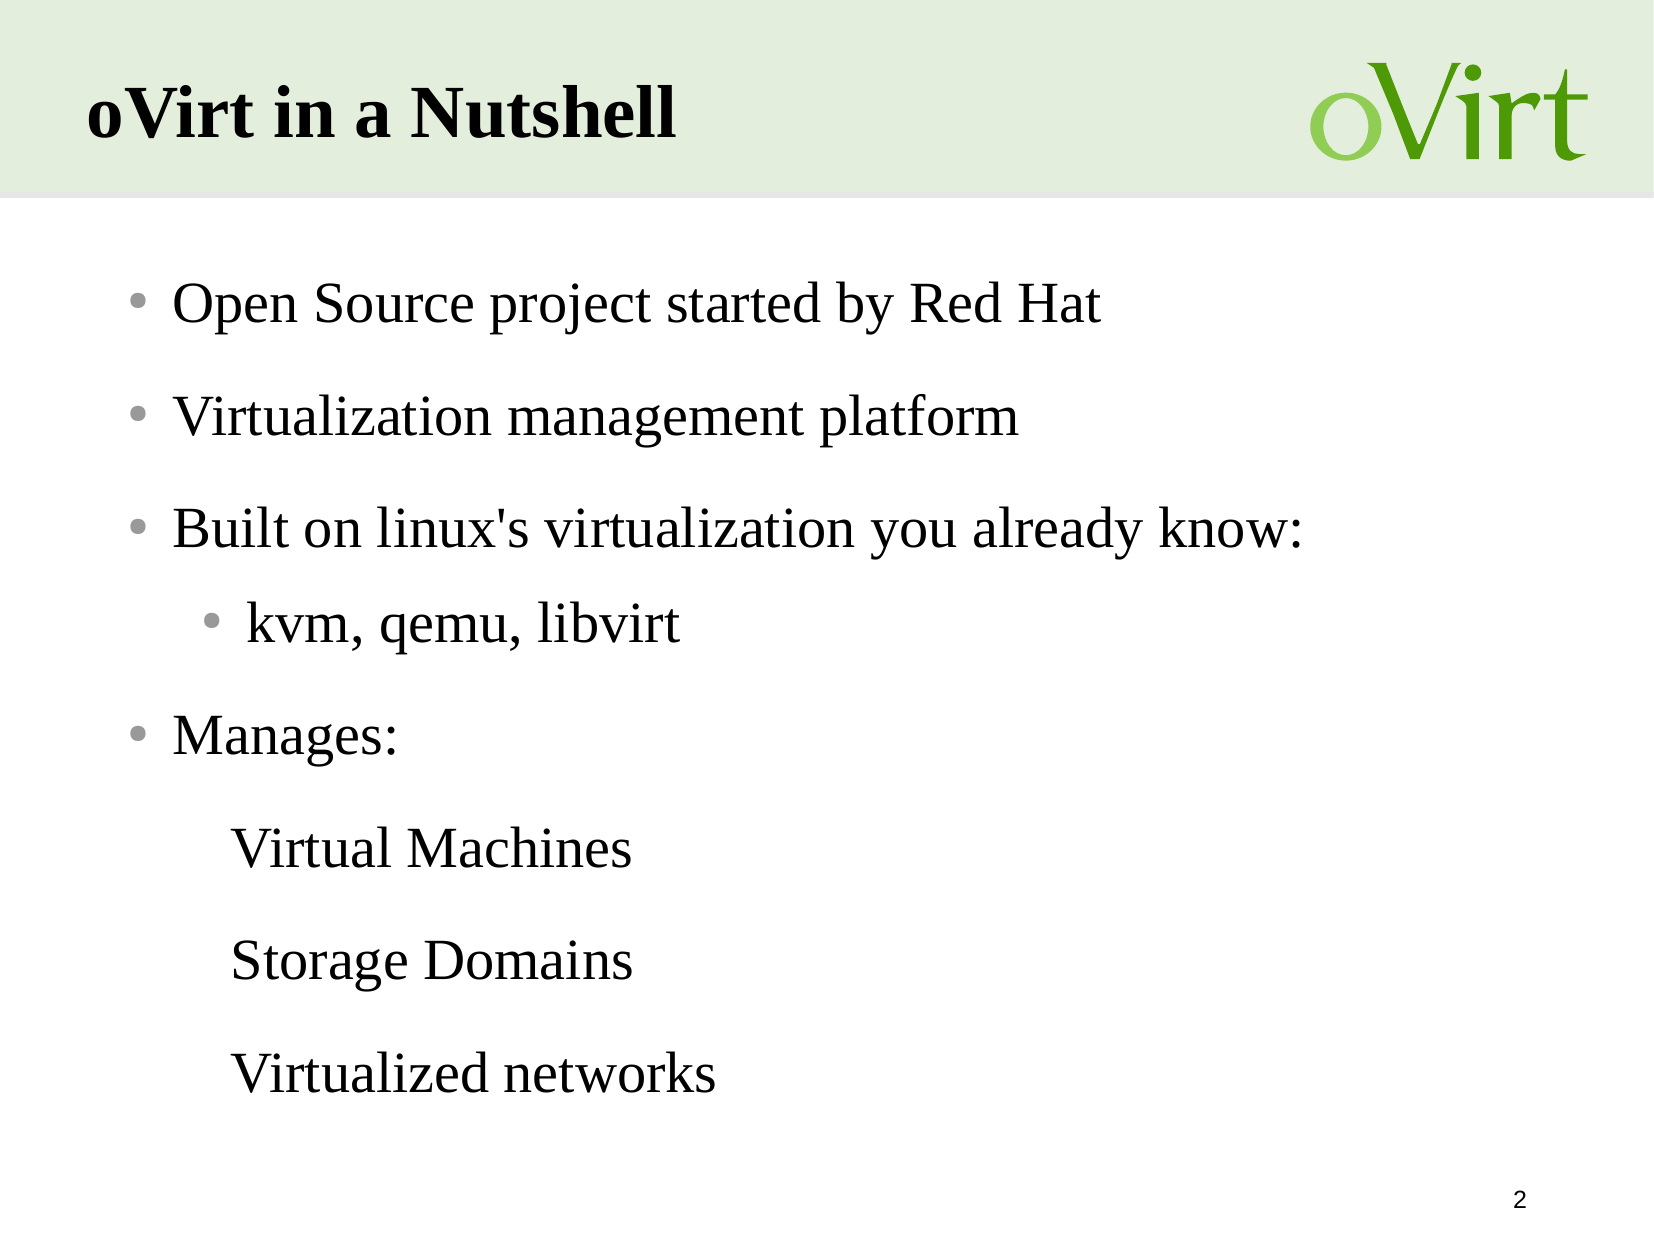

# oVirt in a Nutshell
Open Source project started by Red Hat
Virtualization management platform
Built on linux's virtualization you already know:
kvm, qemu, libvirt
Manages:
 Virtual Machines
 Storage Domains
 Virtualized networks